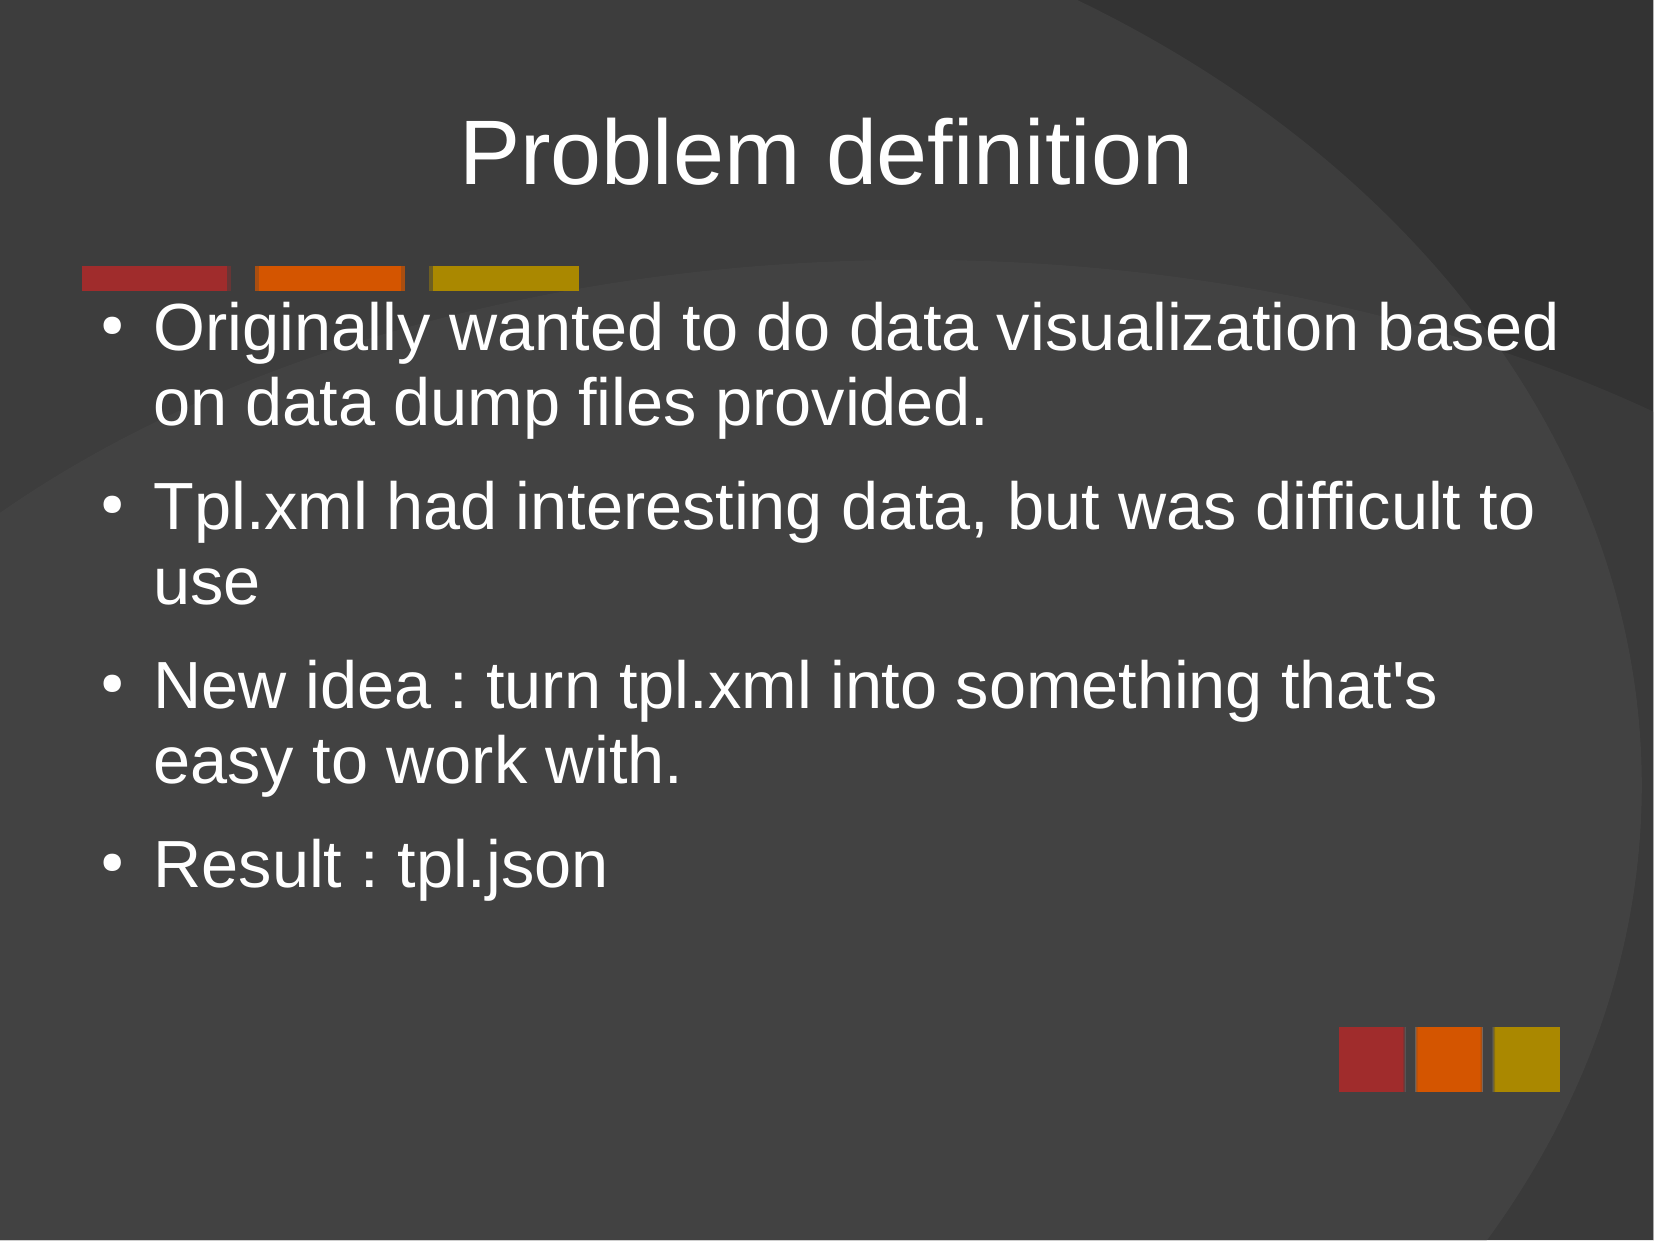

# Problem definition
Originally wanted to do data visualization based on data dump files provided.
Tpl.xml had interesting data, but was difficult to use
New idea : turn tpl.xml into something that's easy to work with.
Result : tpl.json